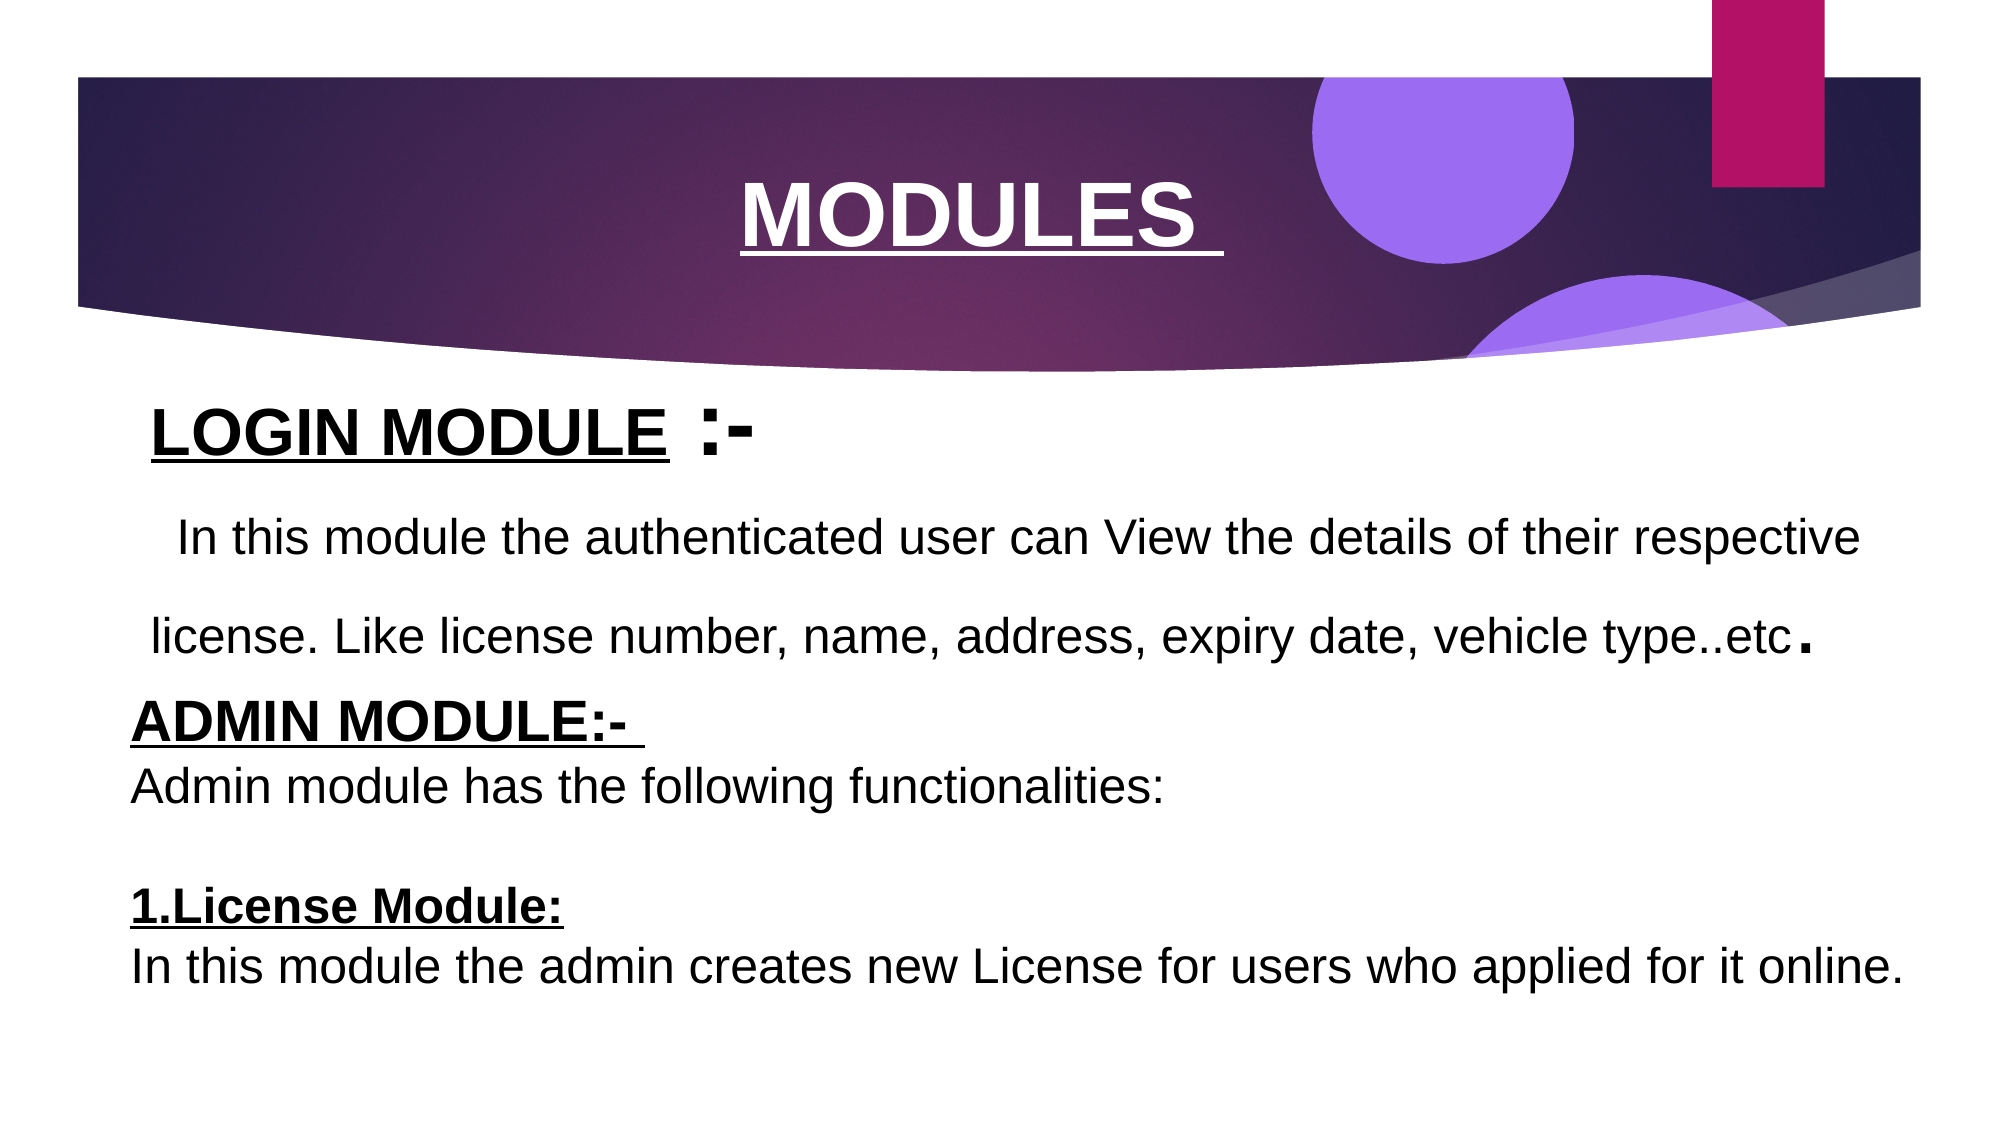

# MODULES
LOGIN MODULE :-
 In this module the authenticated user can View the details of their respective license. Like license number, name, address, expiry date, vehicle type..etc.
ADMIN MODULE:-
Admin module has the following functionalities:
1.License Module:
In this module the admin creates new License for users who applied for it online.